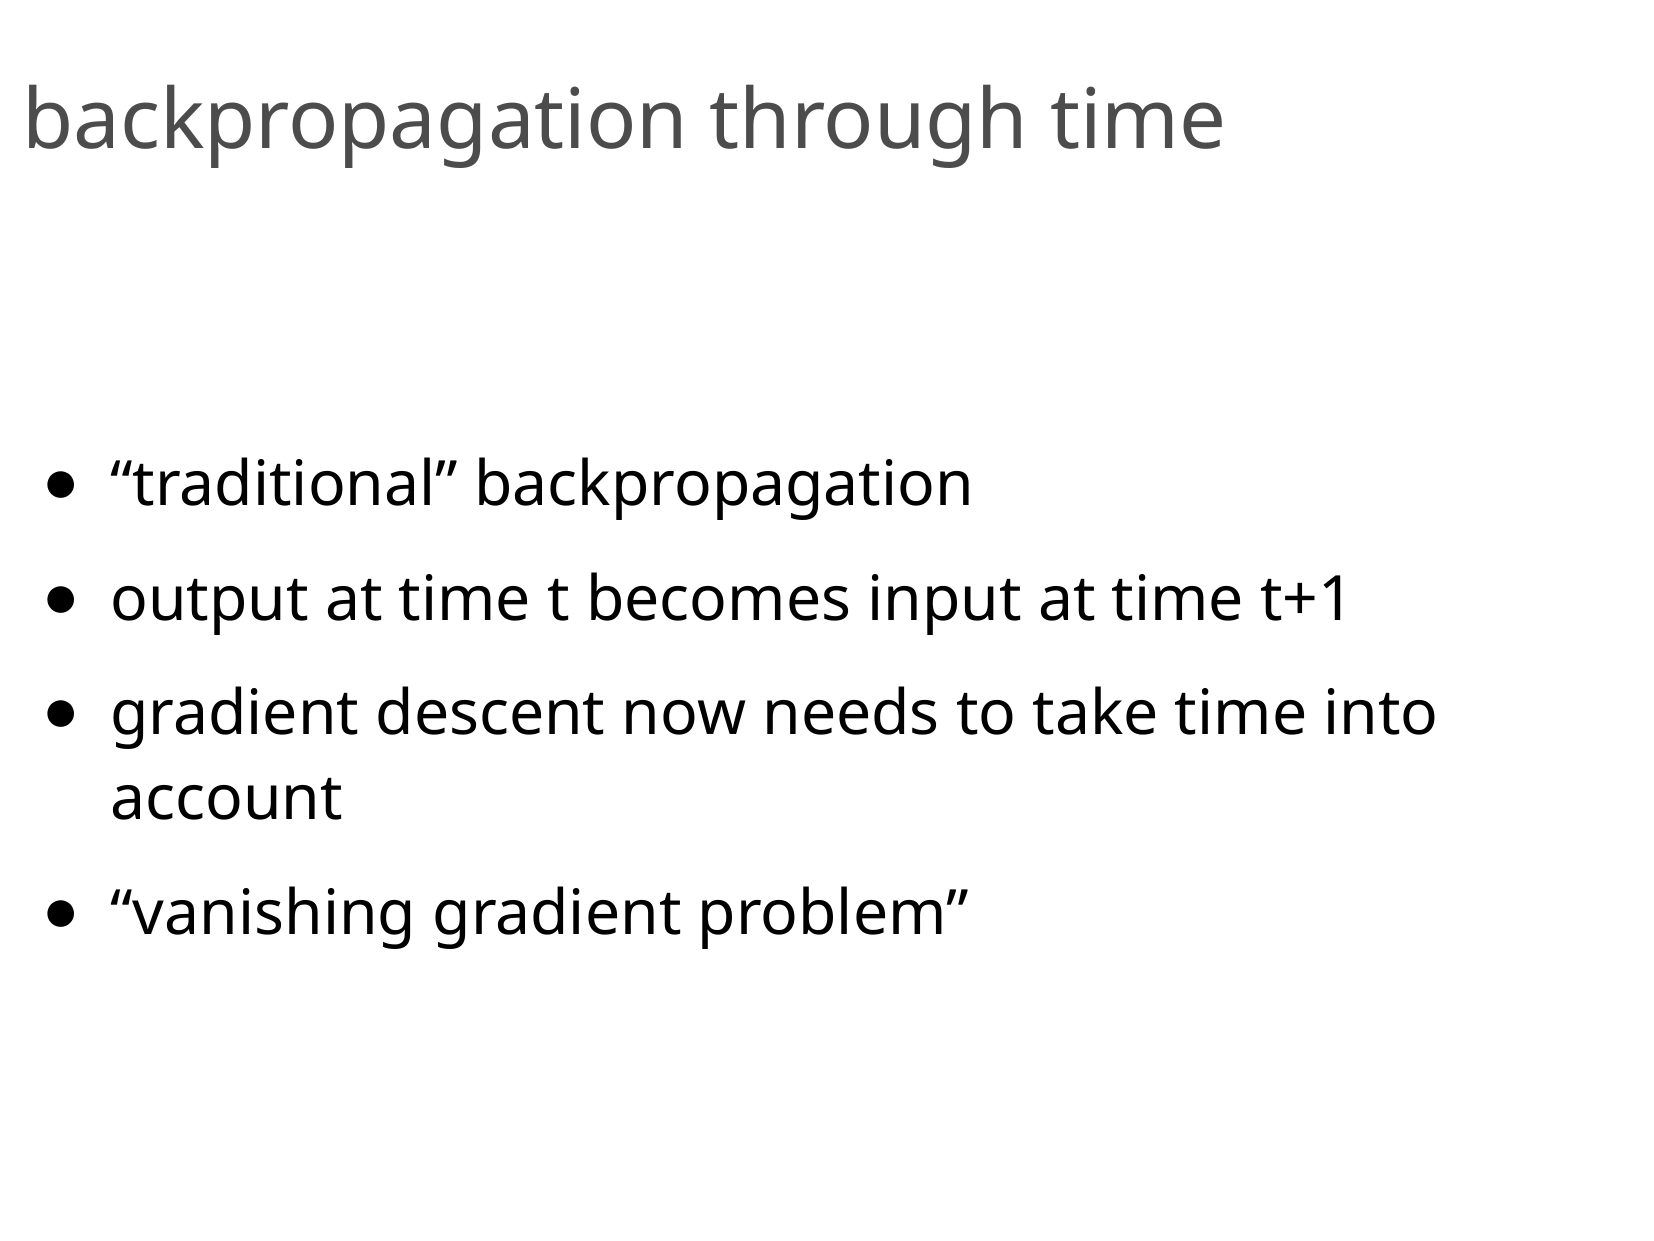

# backpropagation through time
“traditional” backpropagation
output at time t becomes input at time t+1
gradient descent now needs to take time into account
“vanishing gradient problem”